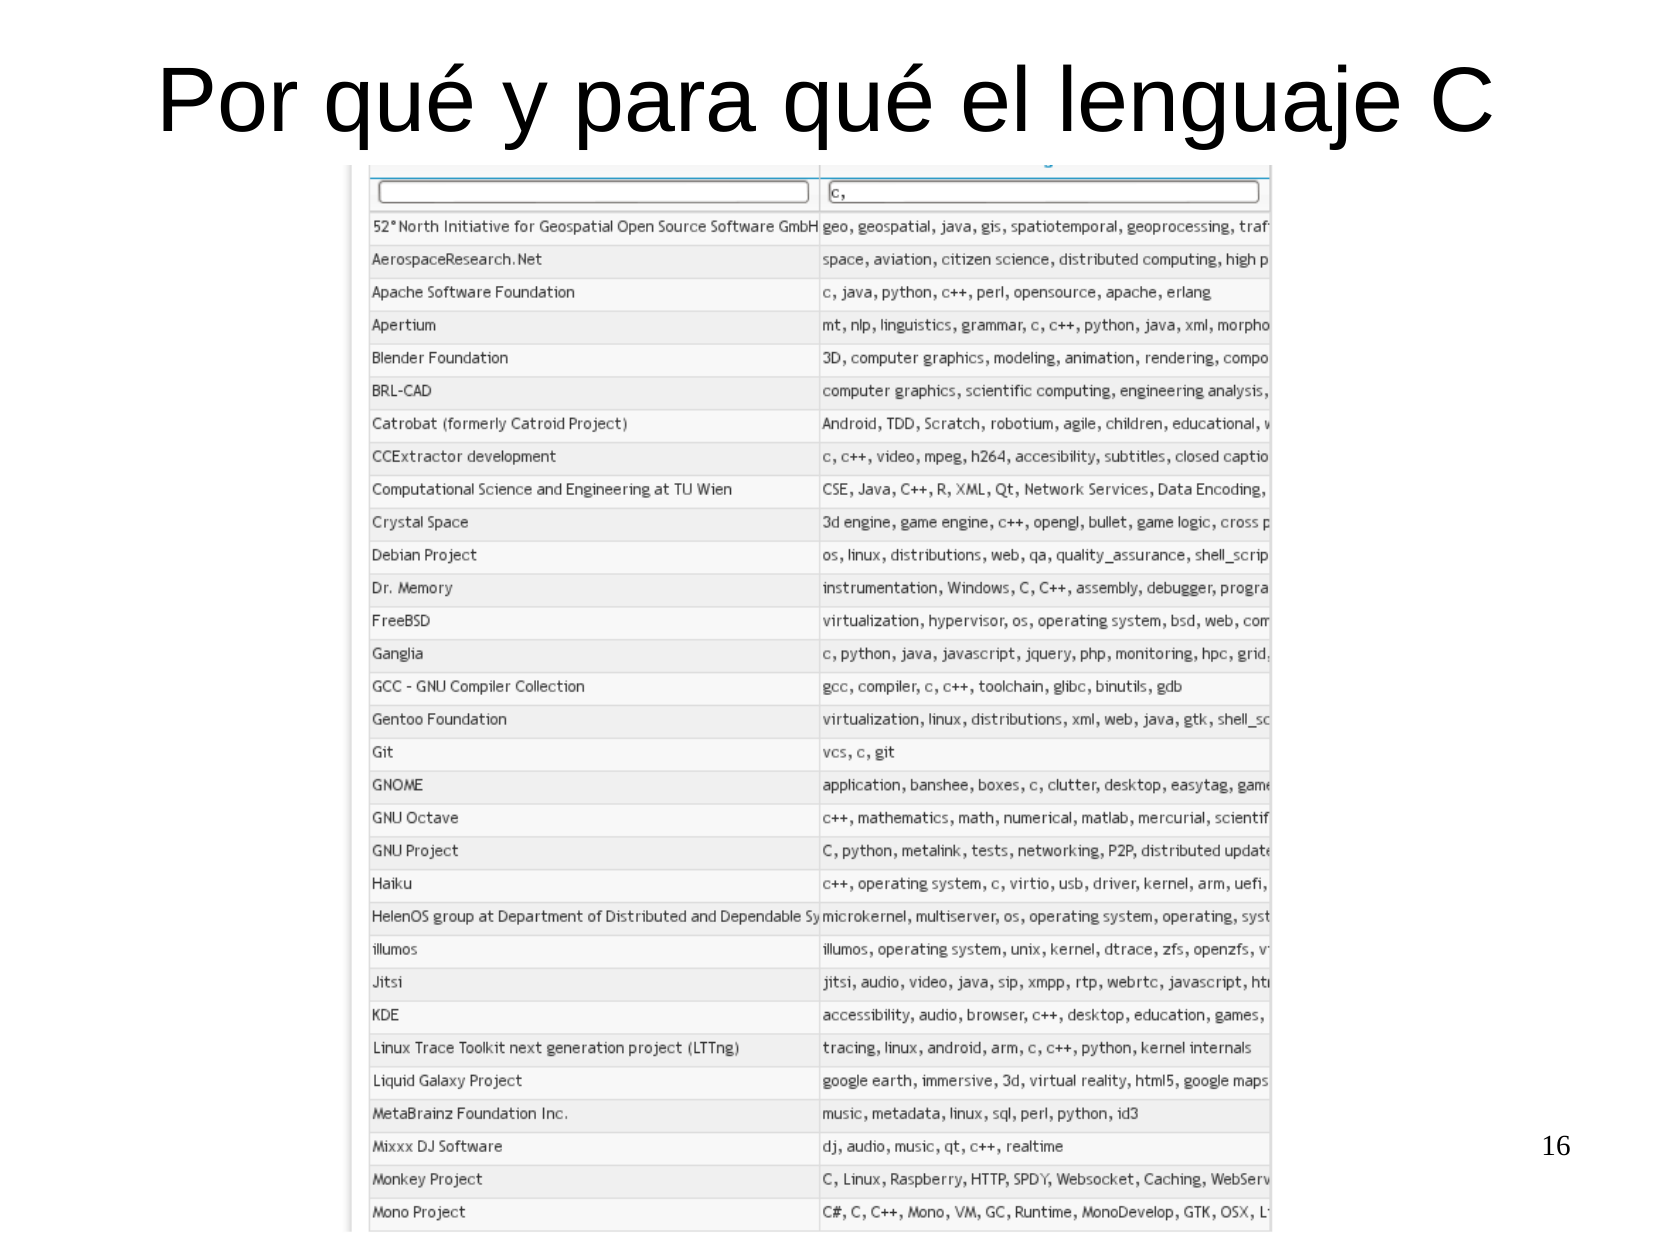

# Por qué y para qué el lenguaje C
16